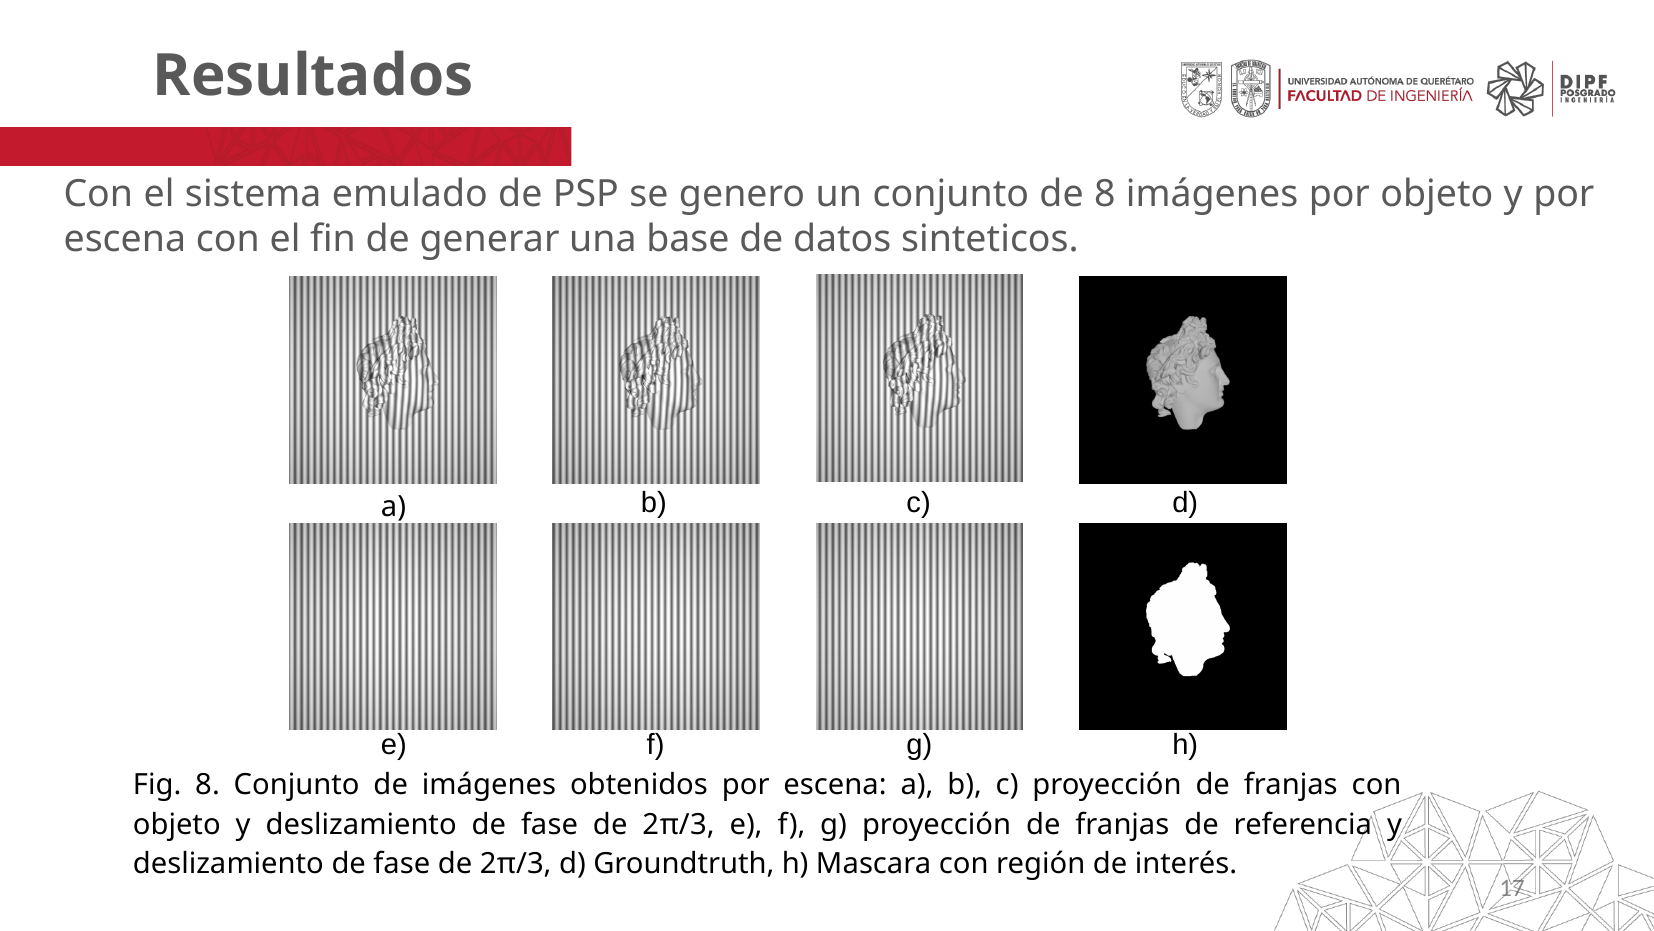

Resultados
Con el sistema emulado de PSP se genero un conjunto de 8 imágenes por objeto y por escena con el fin de generar una base de datos sinteticos.
a)
b)
c)
d)
e)
f)
g)
h)
Fig. 8. Conjunto de imágenes obtenidos por escena: a), b), c) proyección de franjas con objeto y deslizamiento de fase de 2π/3, e), f), g) proyección de franjas de referencia y deslizamiento de fase de 2π/3, d) Groundtruth, h) Mascara con región de interés.
17